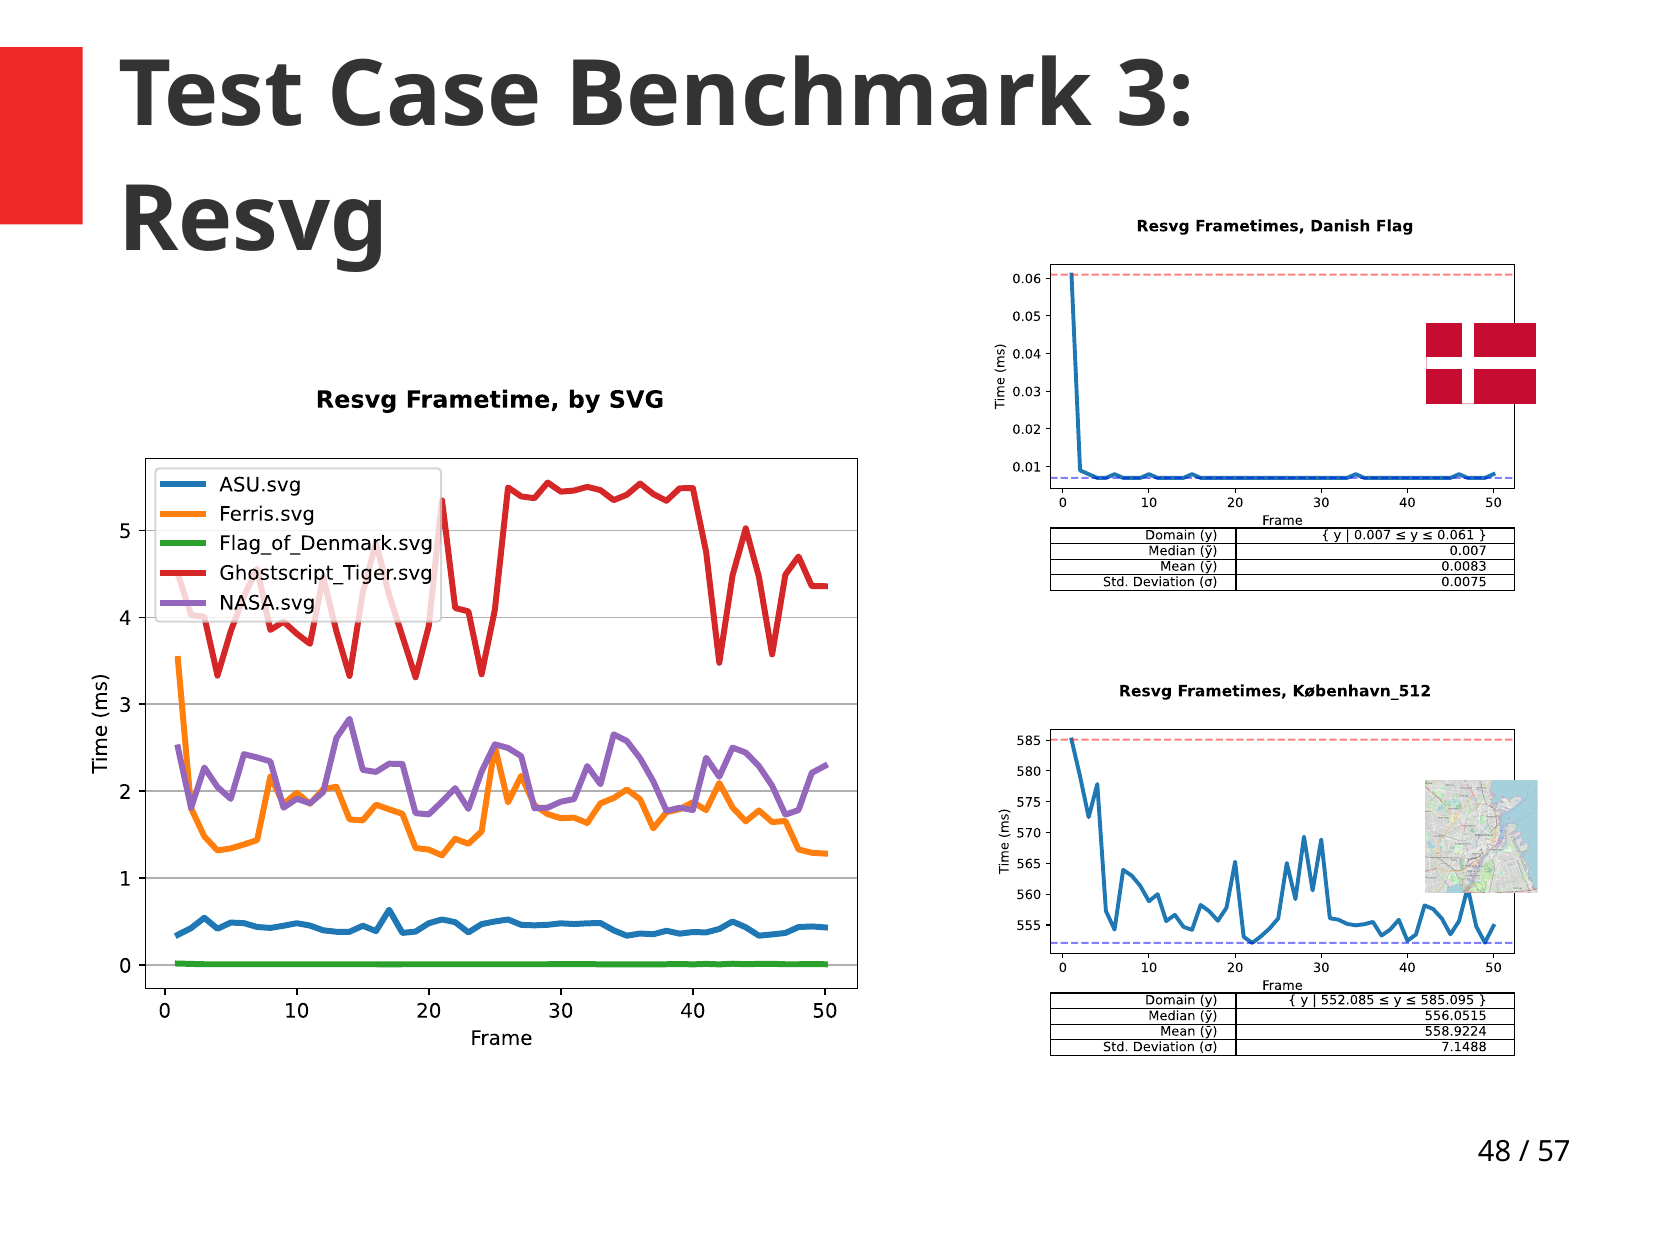

# Test Case Benchmark 3: Resvg
48